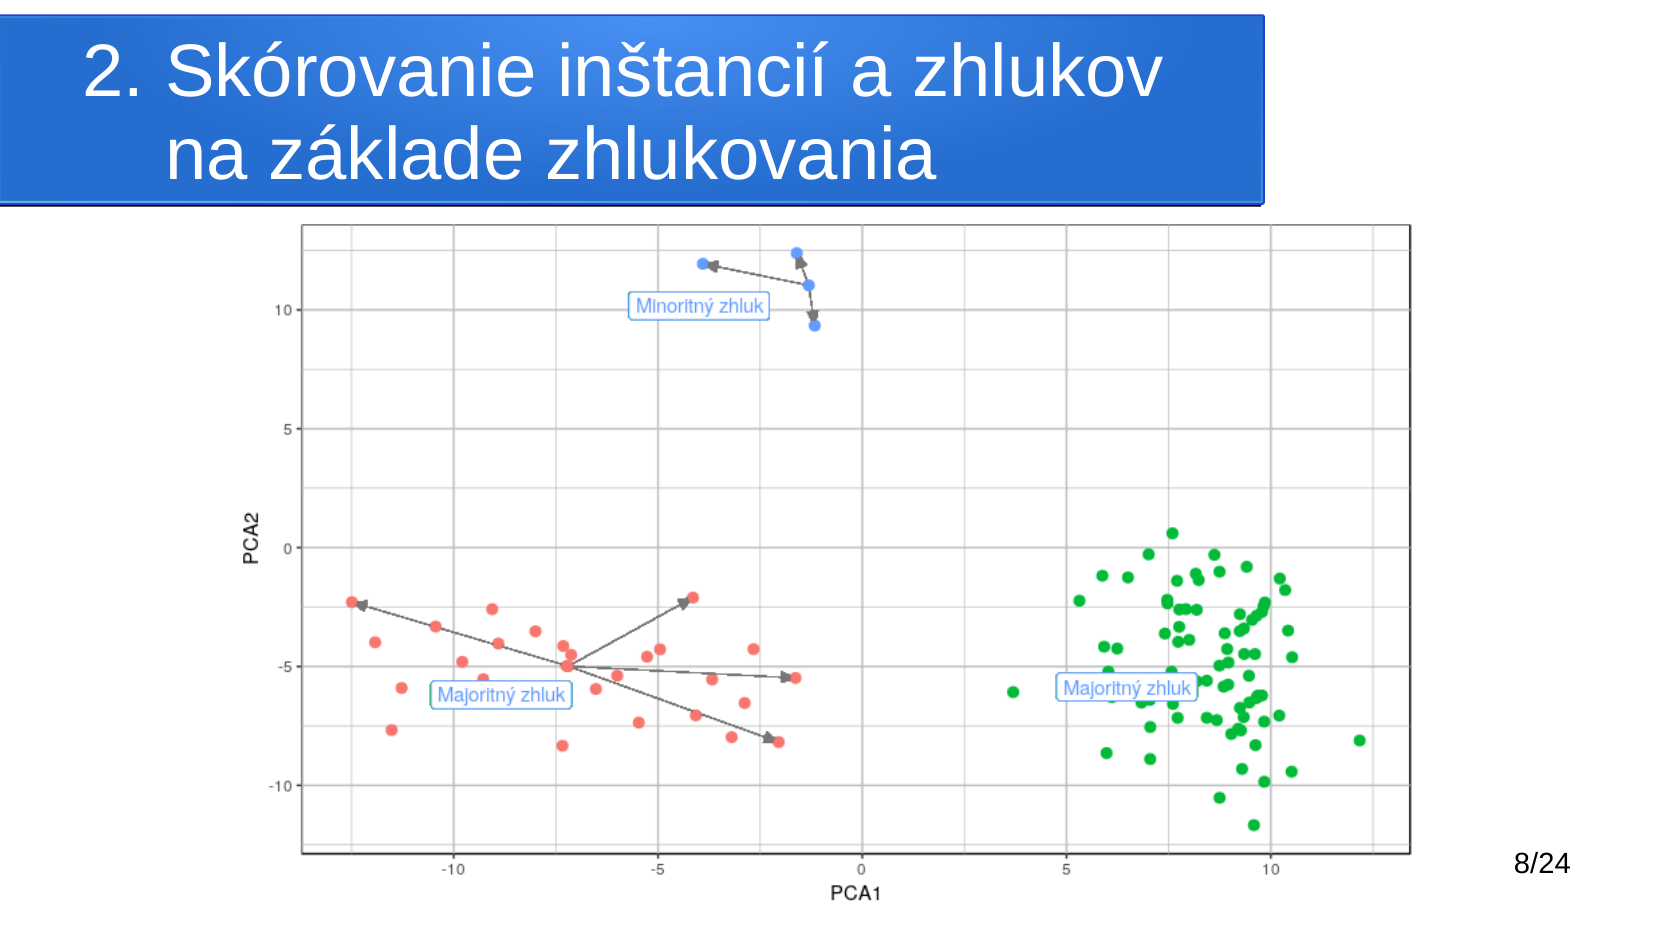

# 2. Skórovanie inštancií a zhlukov na základe zhlukovania
8